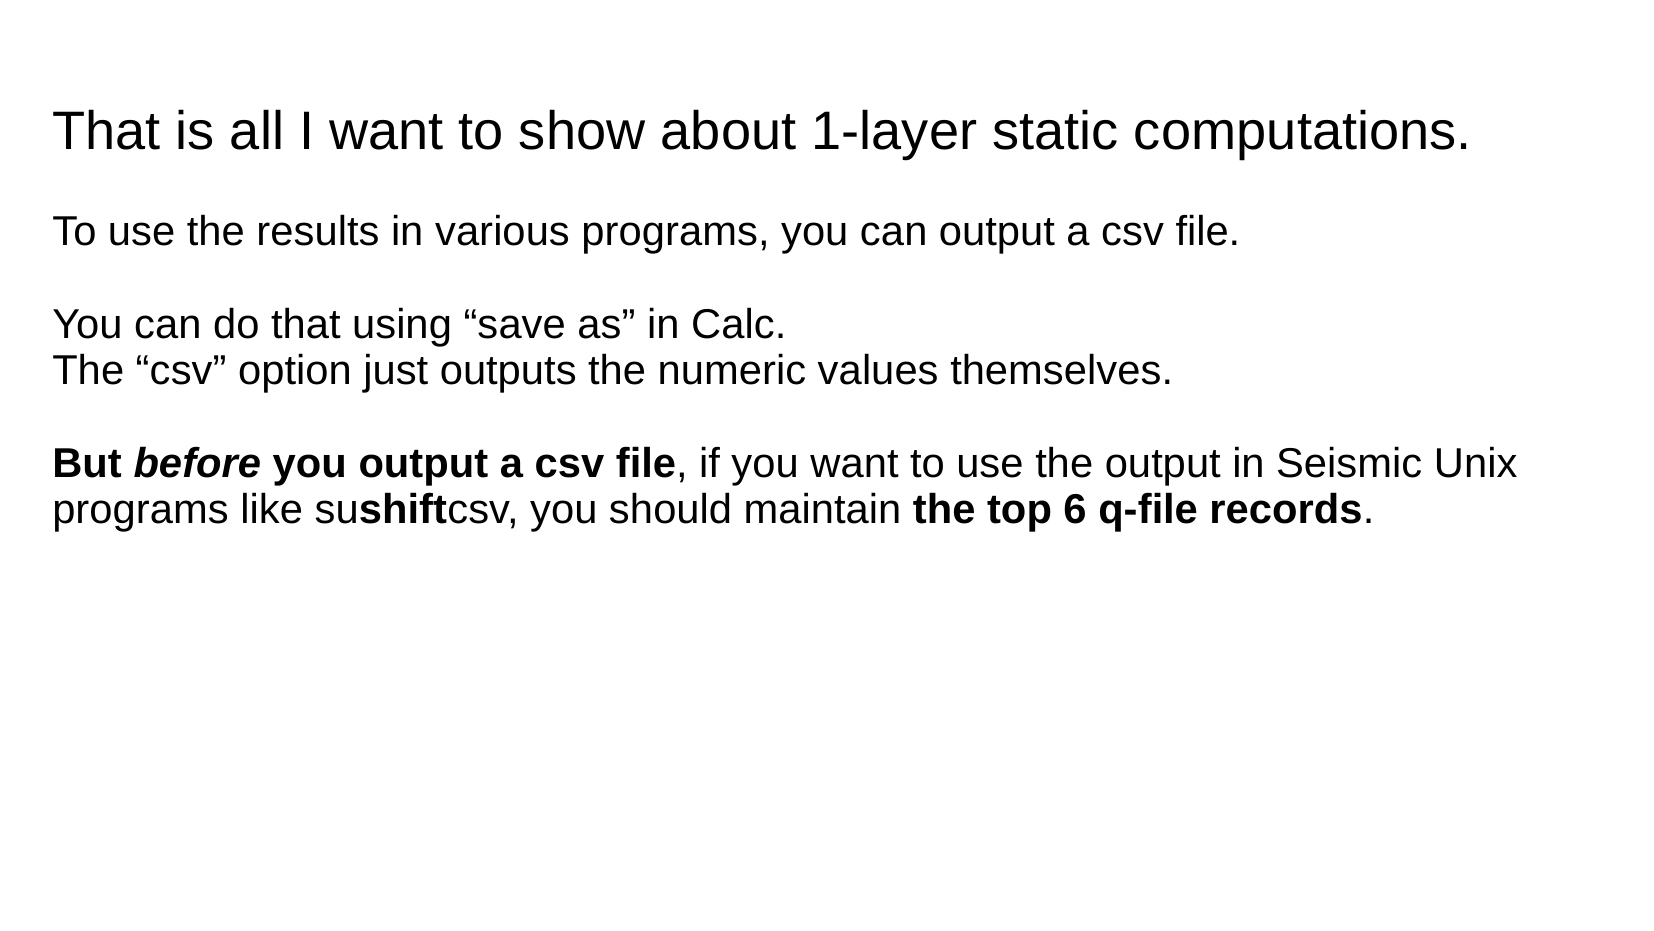

That is all I want to show about 1-layer static computations.
To use the results in various programs, you can output a csv file.
You can do that using “save as” in Calc.
The “csv” option just outputs the numeric values themselves.
But before you output a csv file, if you want to use the output in Seismic Unix programs like sushiftcsv, you should maintain the top 6 q-file records.